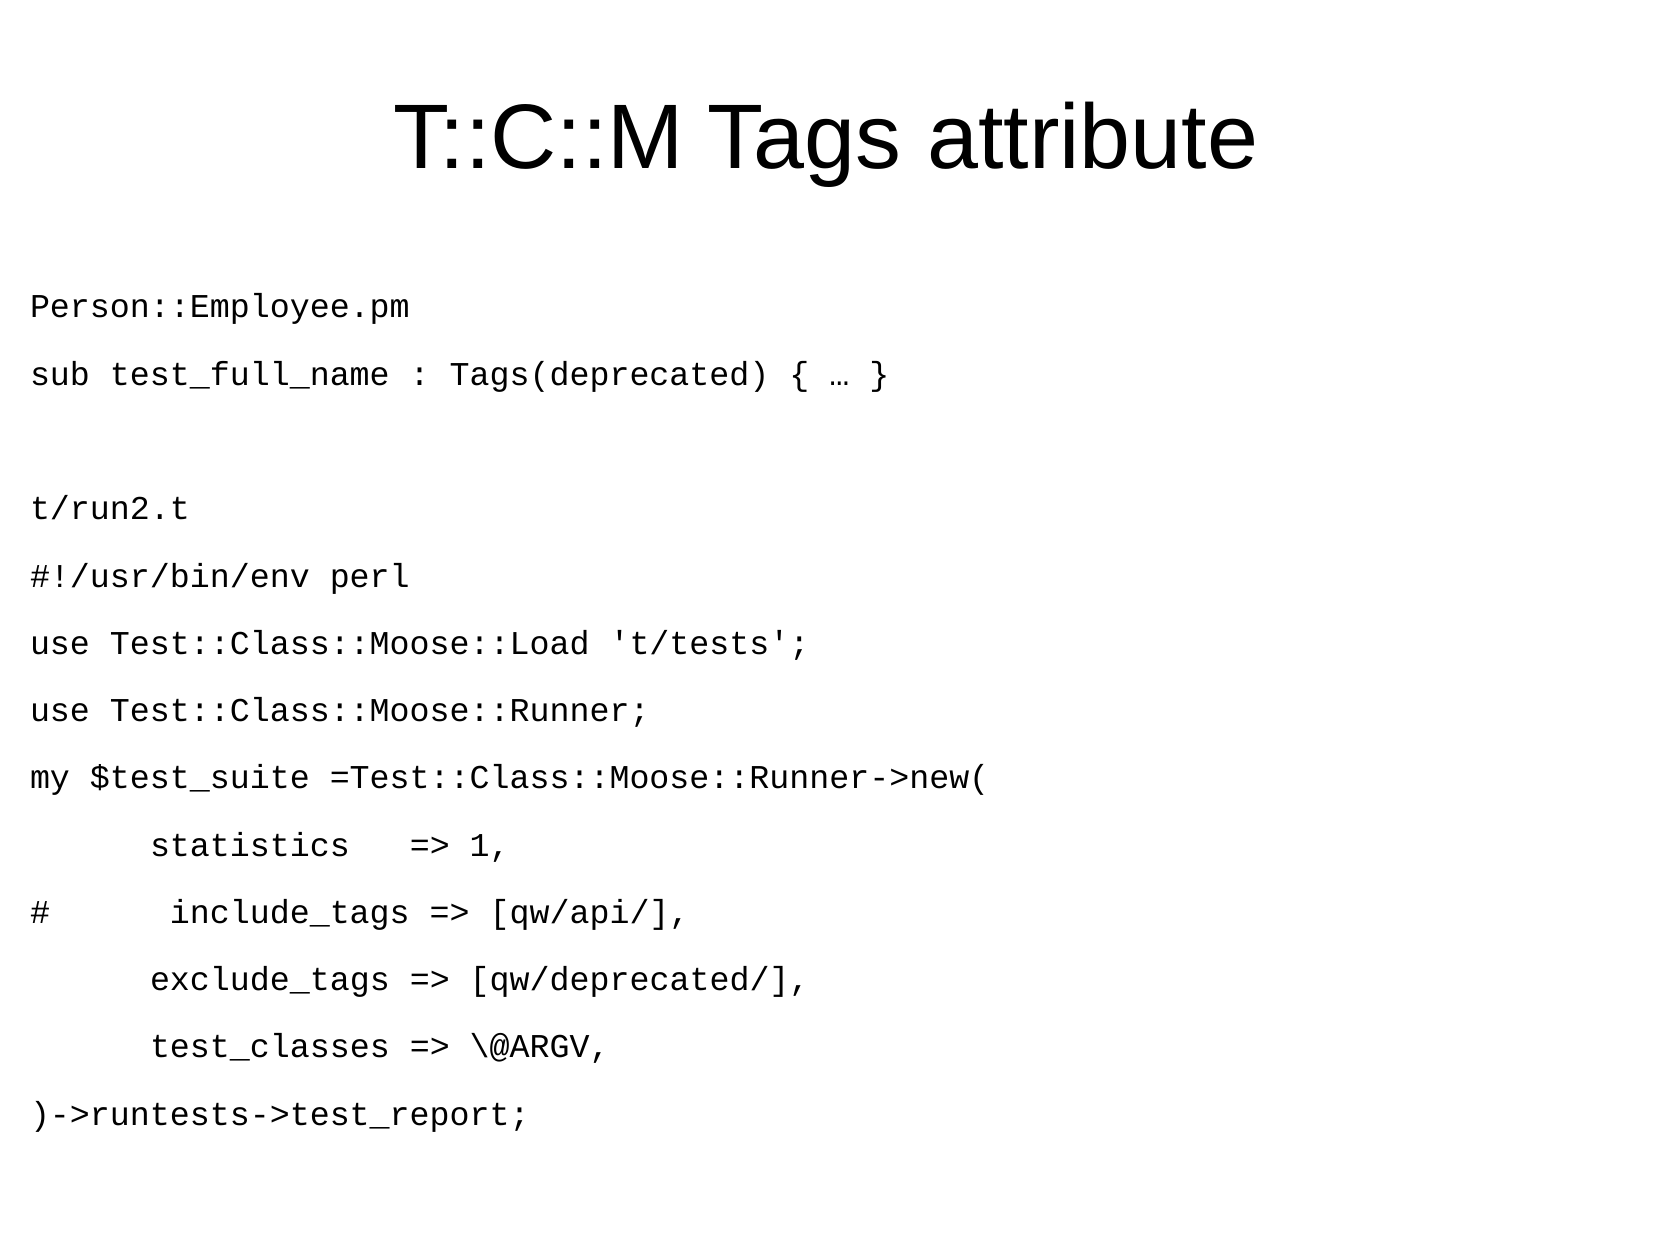

# T::C::M Tags attribute
Person::Employee.pm
sub test_full_name : Tags(deprecated) { … }
t/run2.t
#!/usr/bin/env perl
use Test::Class::Moose::Load 't/tests';
use Test::Class::Moose::Runner;
my $test_suite =Test::Class::Moose::Runner->new(
 statistics => 1,
# include_tags => [qw/api/],
 exclude_tags => [qw/deprecated/],
 test_classes => \@ARGV,
)->runtests->test_report;